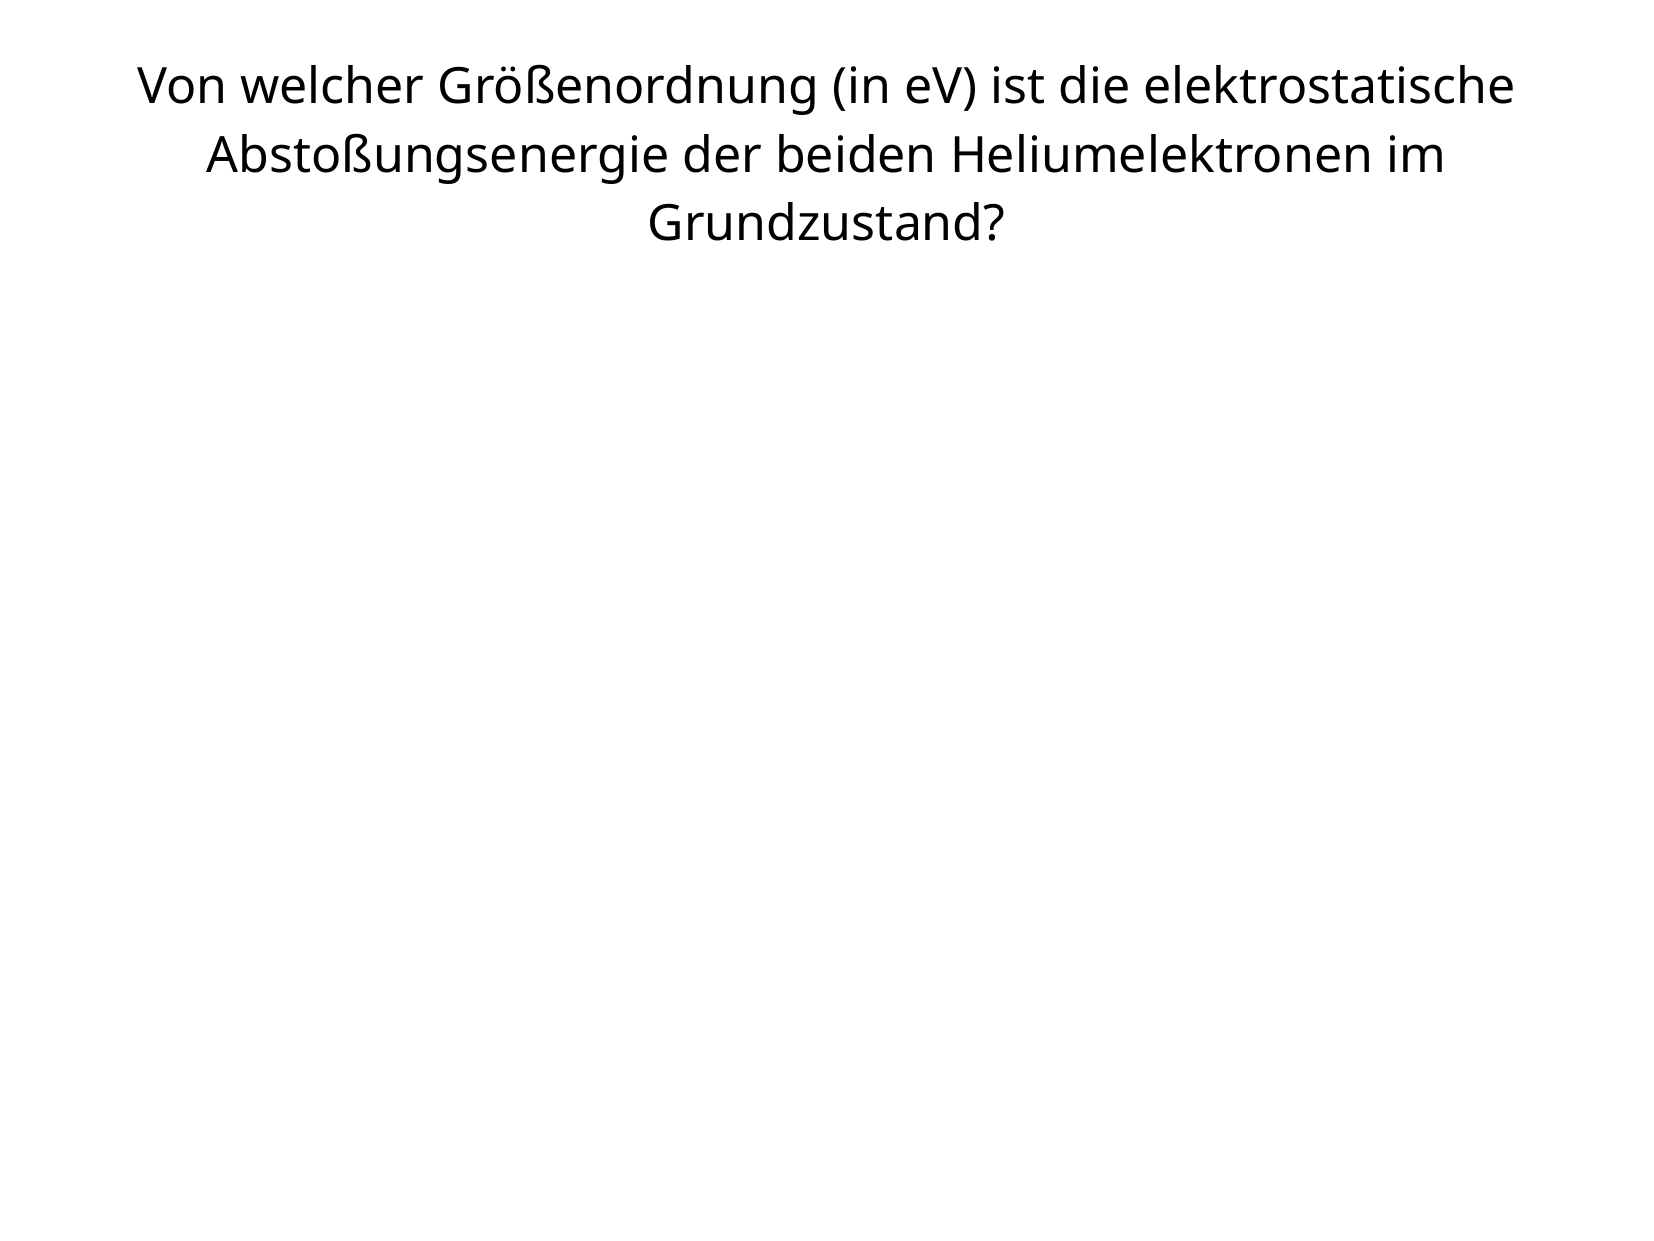

# Von welcher Größenordnung (in eV) ist die elektrostatische Abstoßungsenergie der beiden Heliumelektronen im Grundzustand?